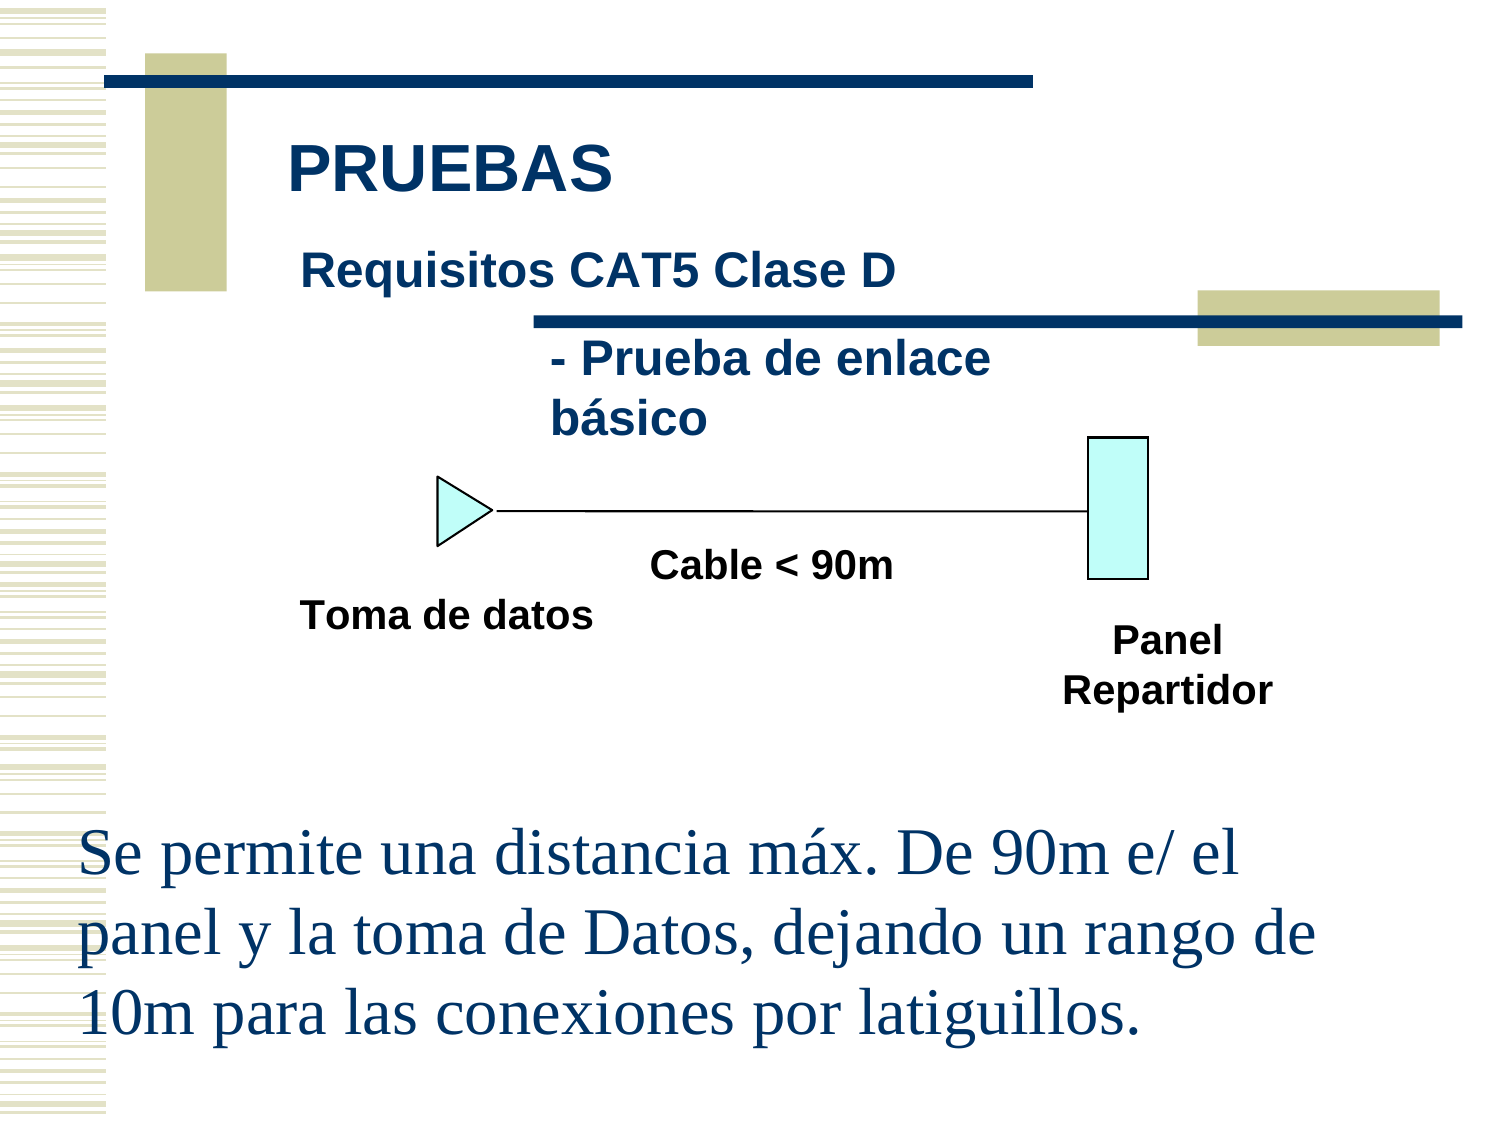

PRUEBAS
Requisitos CAT5 Clase D
- Prueba de enlace básico
Cable < 90m
Toma de datos
Panel
Repartidor
Se permite una distancia máx. De 90m e/ el panel y la toma de Datos, dejando un rango de 10m para las conexiones por latiguillos.